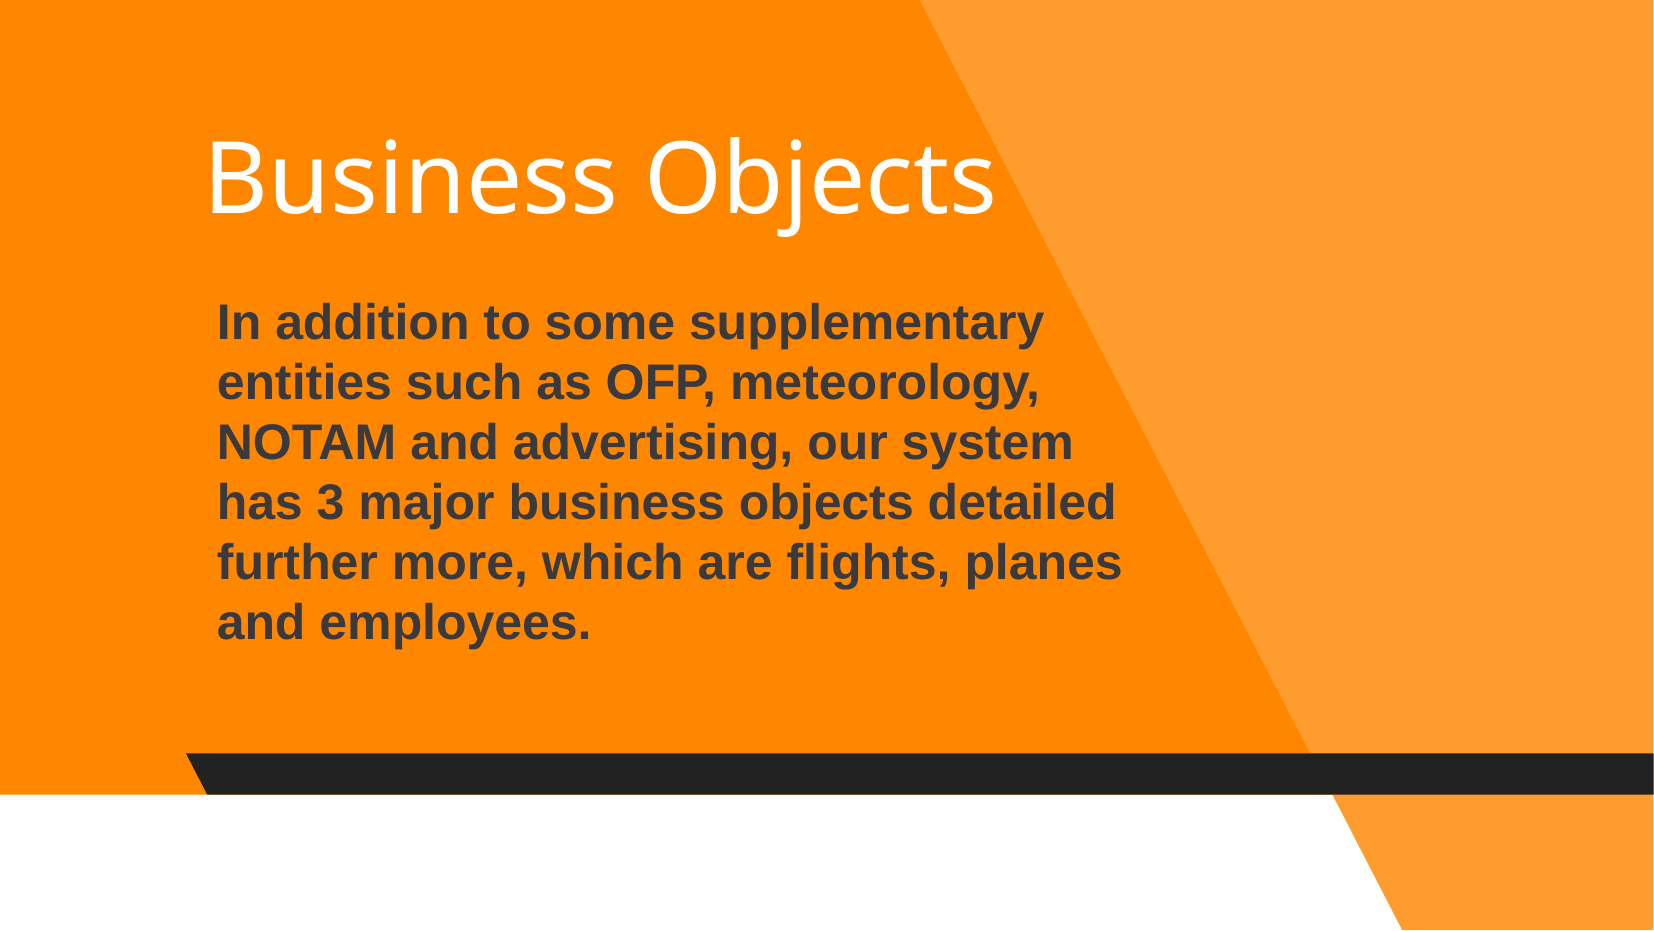

# Business Objects
In addition to some supplementary entities such as OFP, meteorology, NOTAM and advertising, our system has 3 major business objects detailed further more, which are flights, planes and employees.